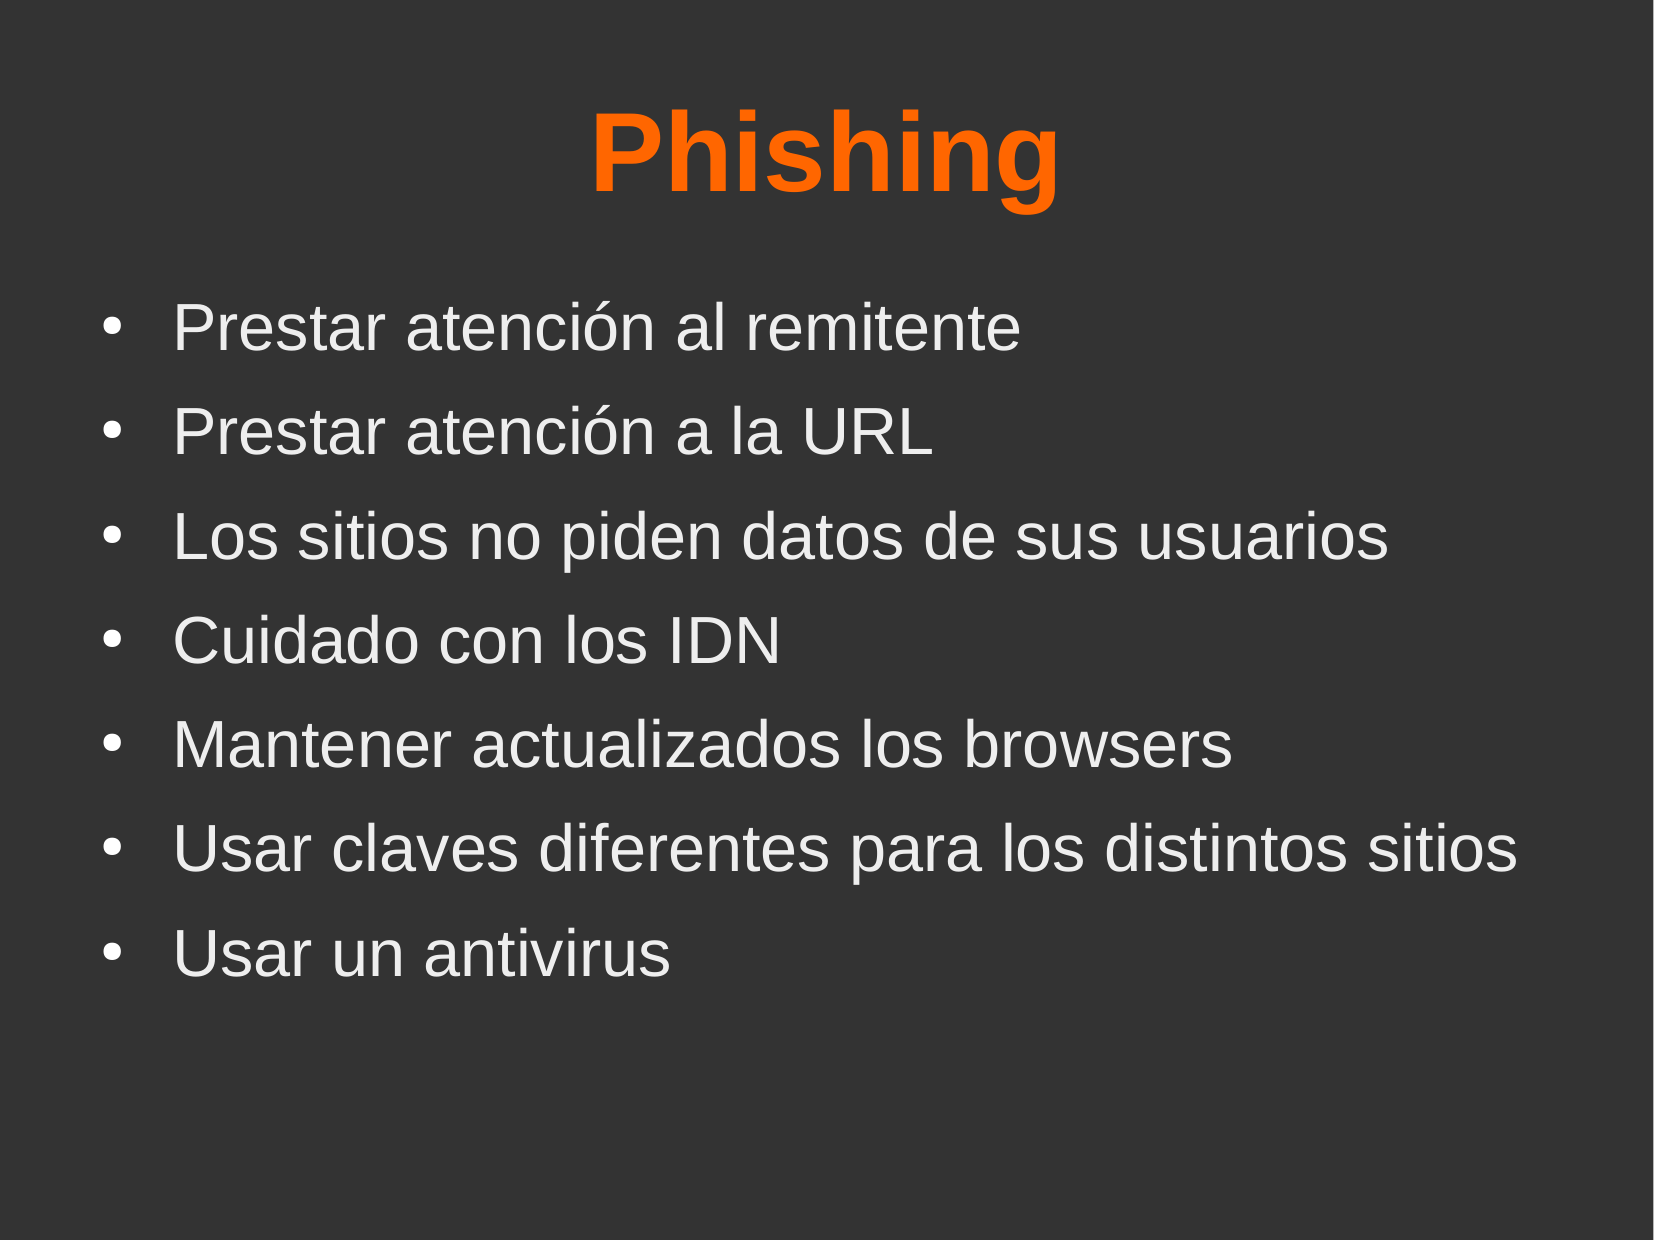

# Phishing
 Prestar atención al remitente
 Prestar atención a la URL
 Los sitios no piden datos de sus usuarios
 Cuidado con los IDN
 Mantener actualizados los browsers
 Usar claves diferentes para los distintos sitios
 Usar un antivirus